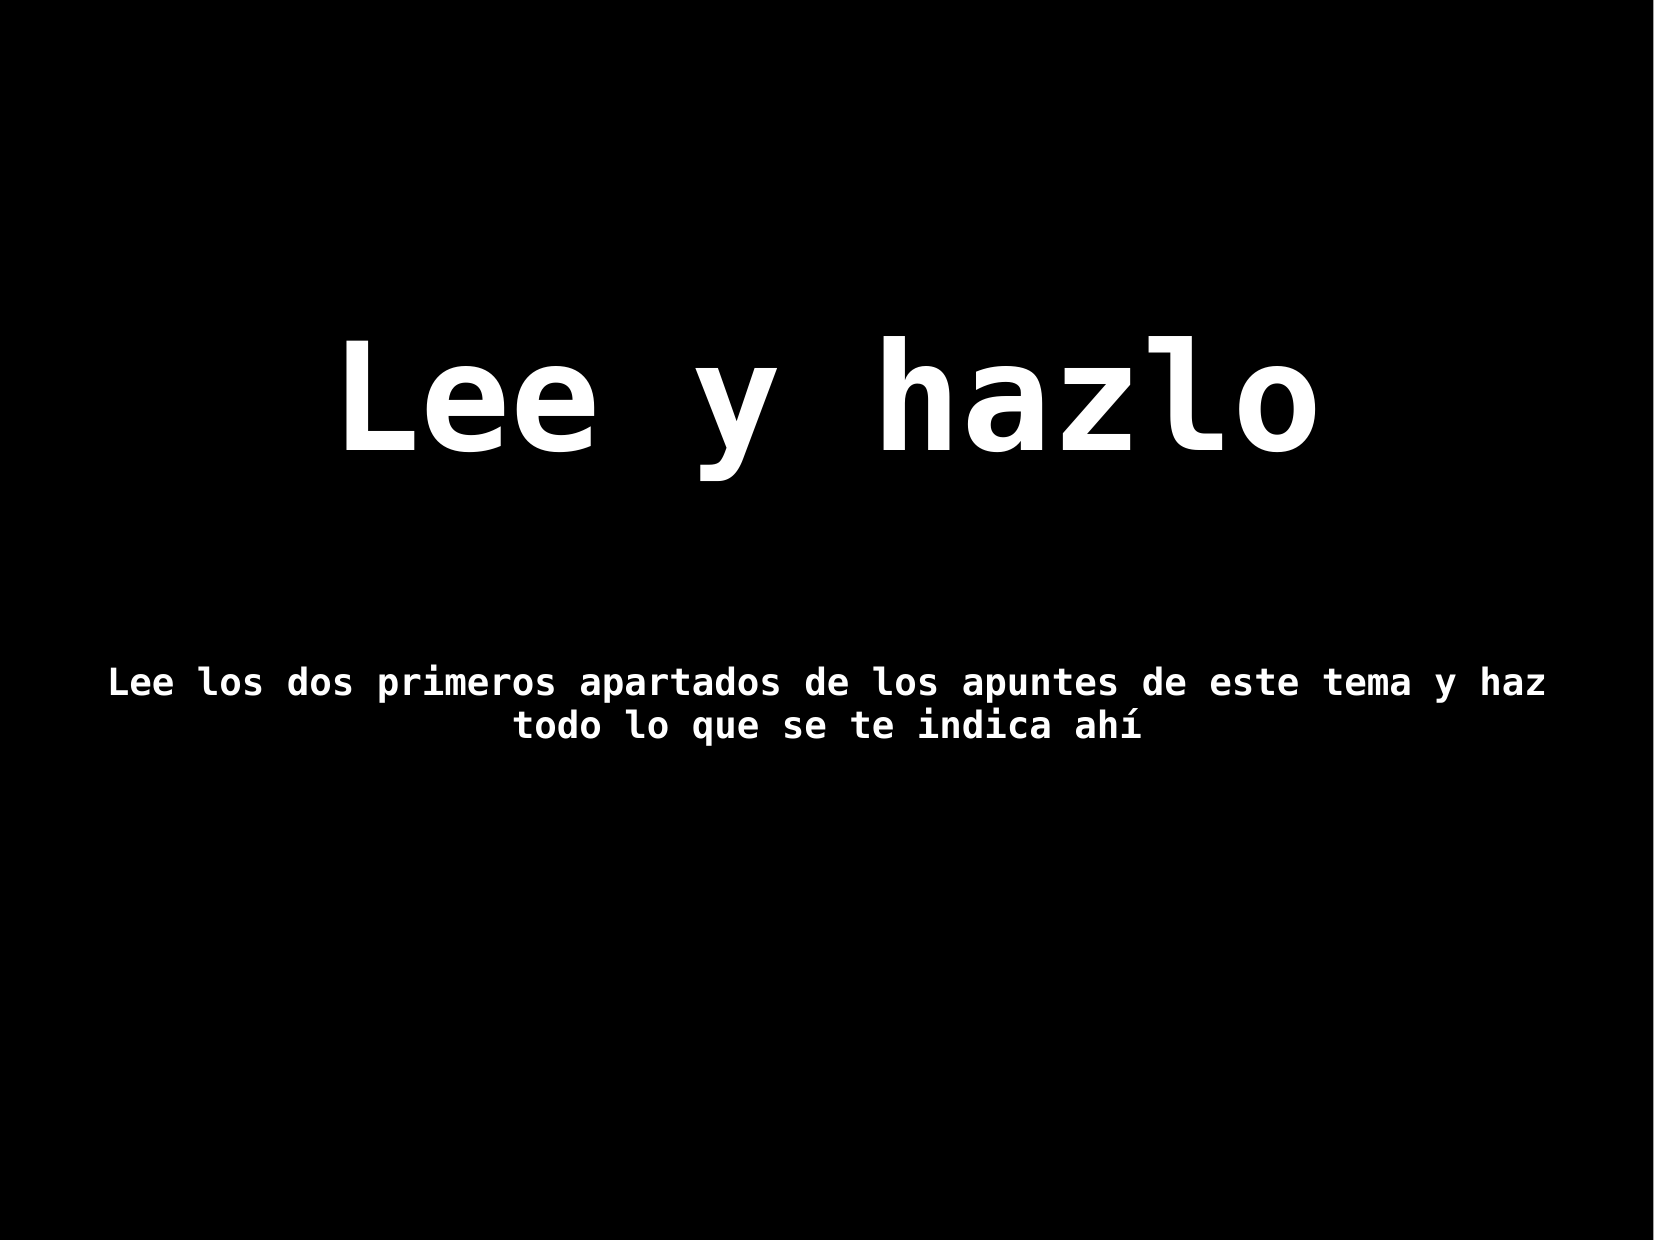

# Lee y hazlo
Lee los dos primeros apartados de los apuntes de este tema y haz todo lo que se te indica ahí